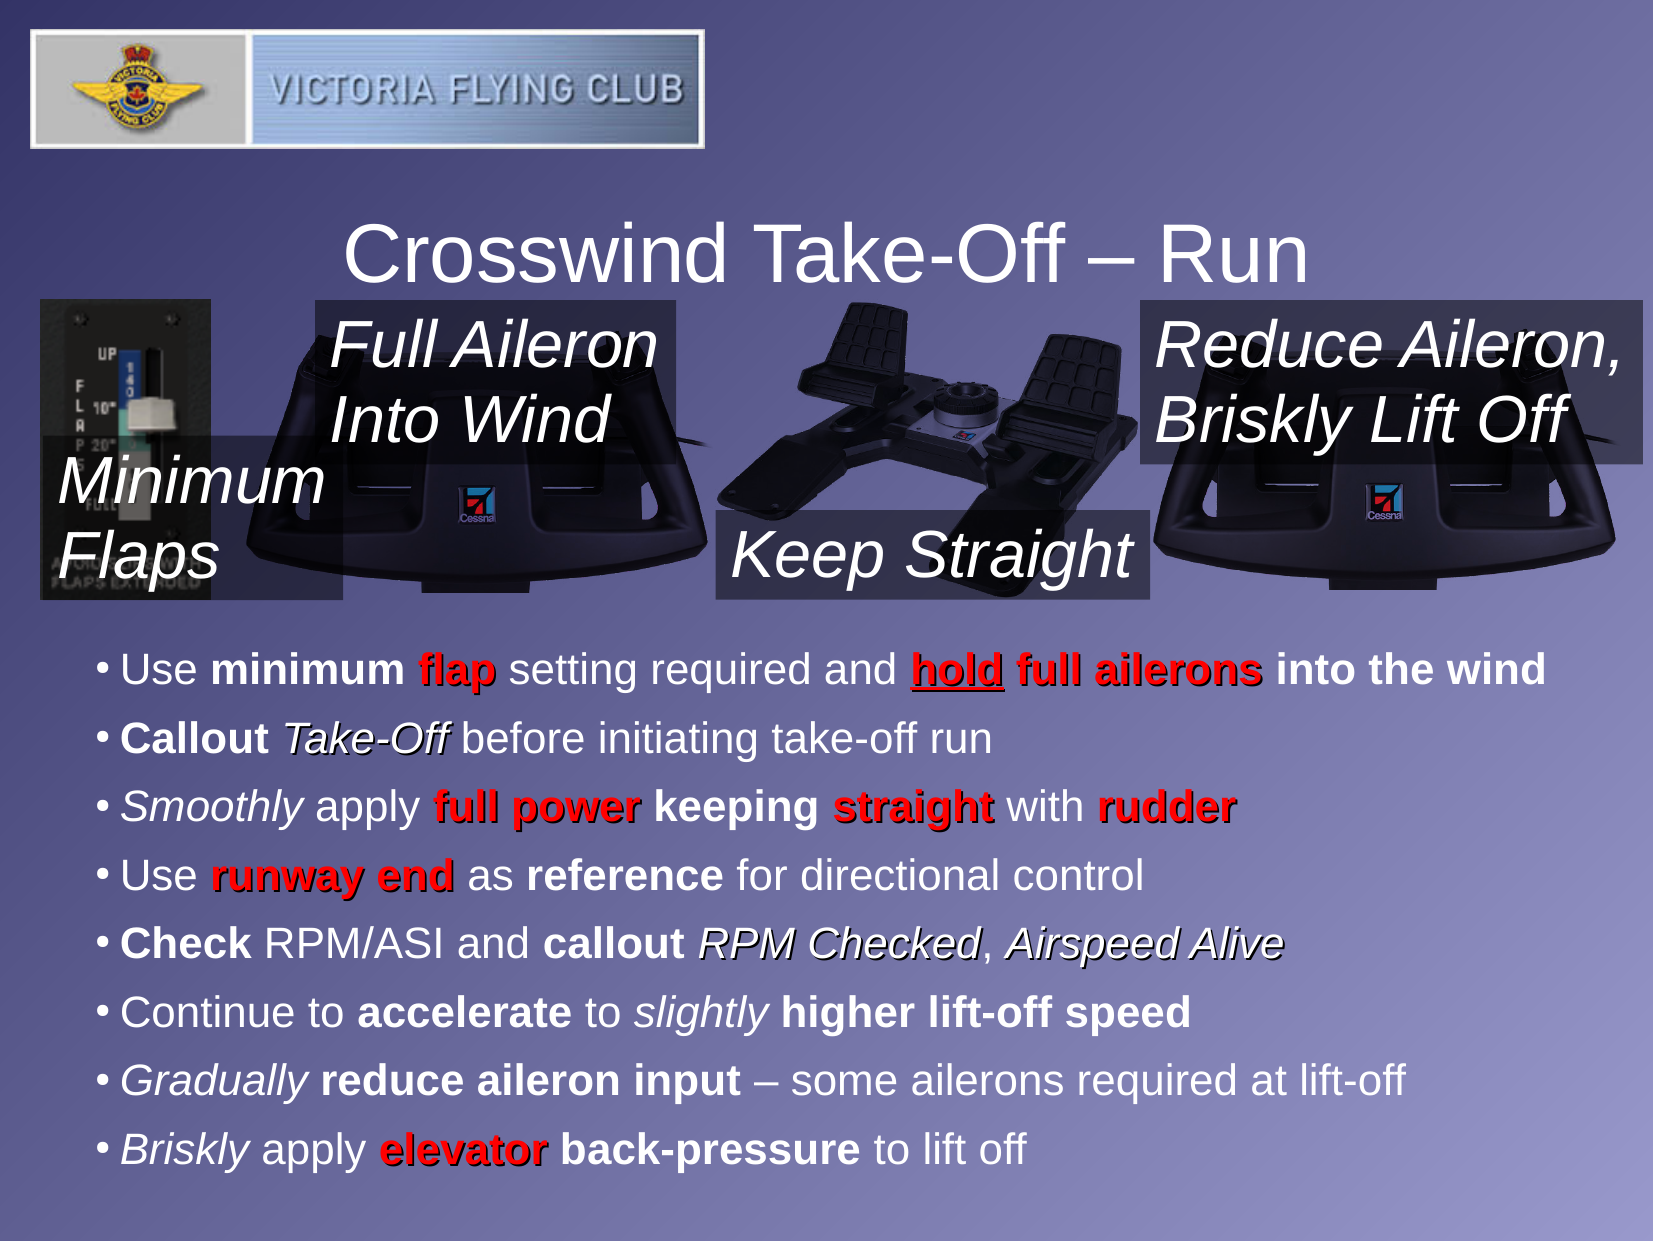

# Crosswind Take-Off – Run
Full Aileron
Into Wind
Reduce Aileron,
Briskly Lift Off
Minimum
Flaps
Keep Straight
Use minimum flap setting required and hold full ailerons into the wind
Callout Take-Off before initiating take-off run
Smoothly apply full power keeping straight with rudder
Use runway end as reference for directional control
Check RPM/ASI and callout RPM Checked, Airspeed Alive
Continue to accelerate to slightly higher lift-off speed
Gradually reduce aileron input – some ailerons required at lift-off
Briskly apply elevator back-pressure to lift off